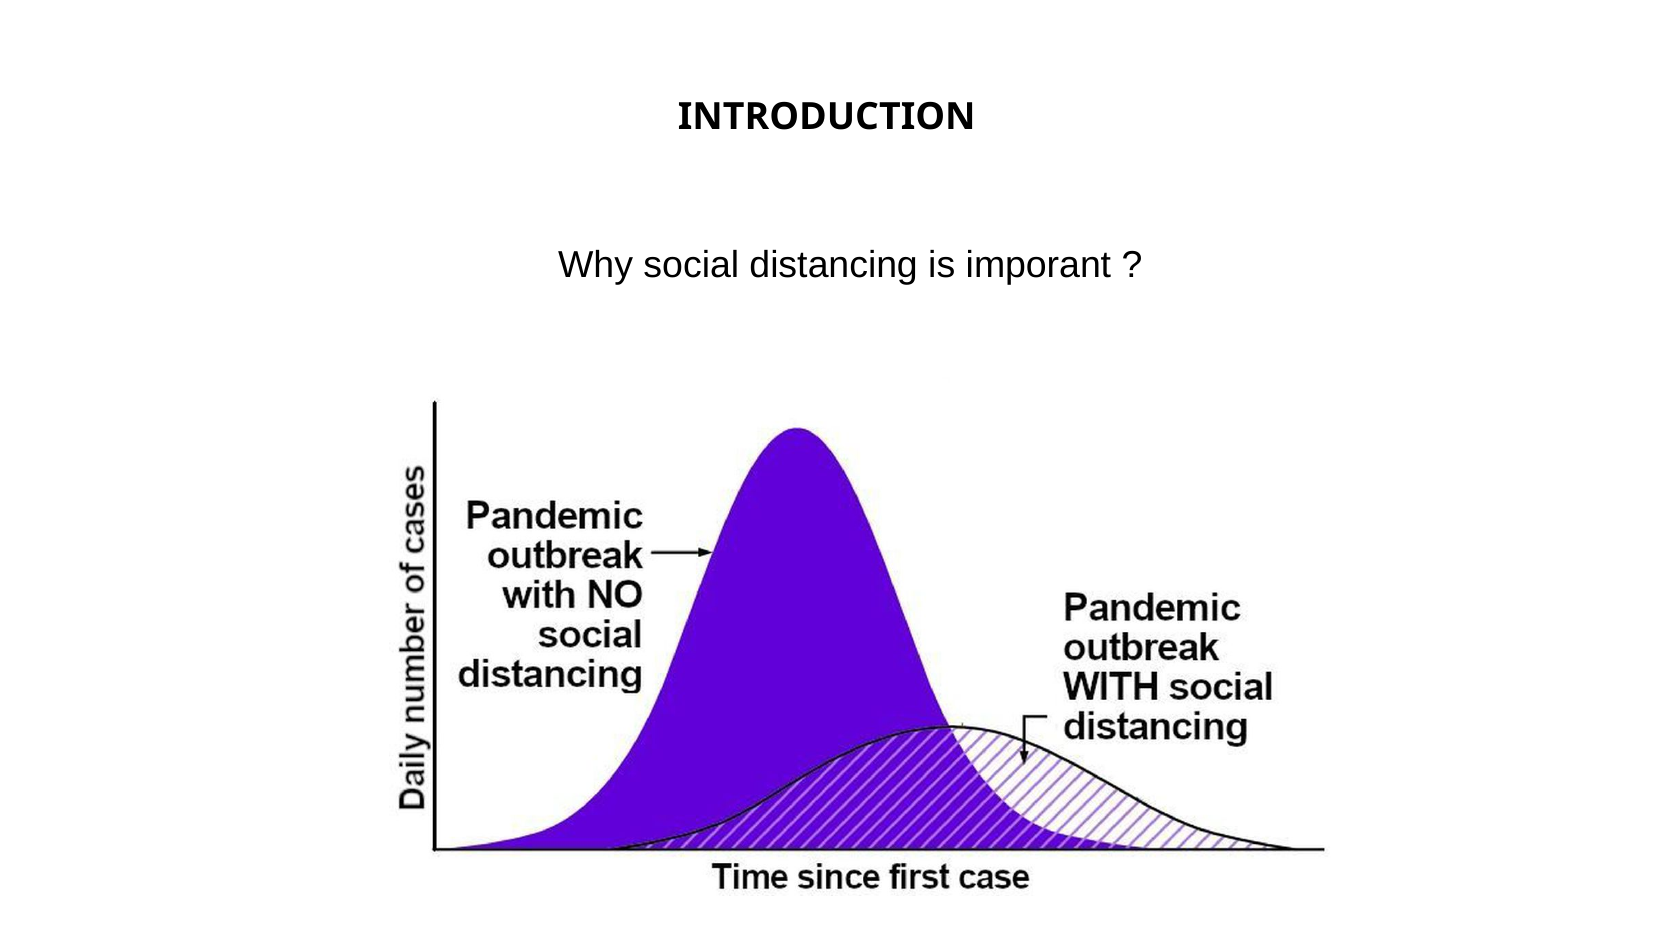

# INTRODUCTION
Why social distancing is imporant ?